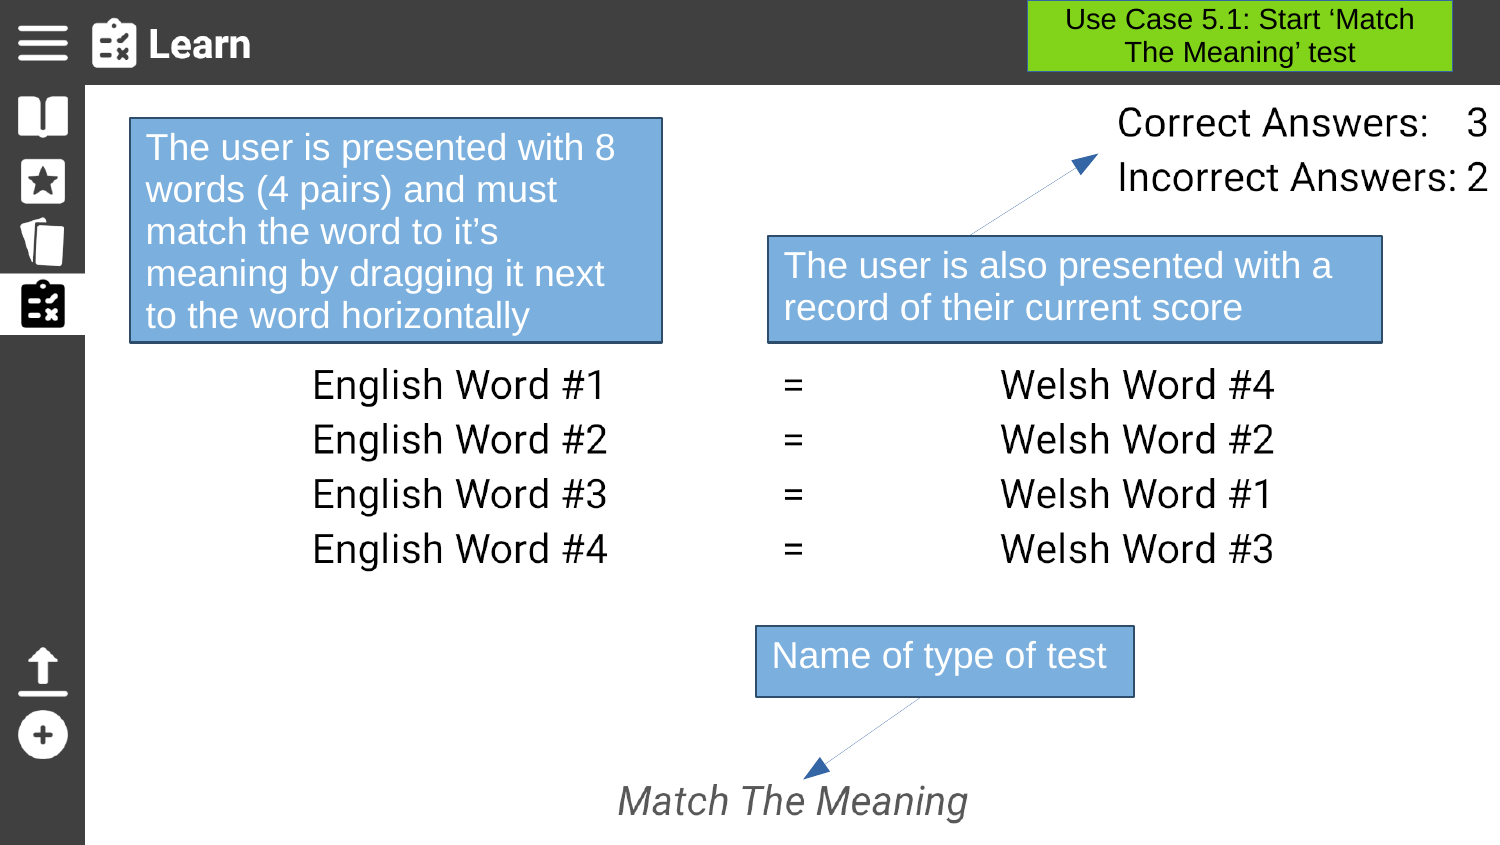

Use Case 5.1: Start ‘Match The Meaning’ test
The user is presented with 8 words (4 pairs) and must match the word to it’s meaning by dragging it next to the word horizontally
The user is also presented with a record of their current score
Name of type of test